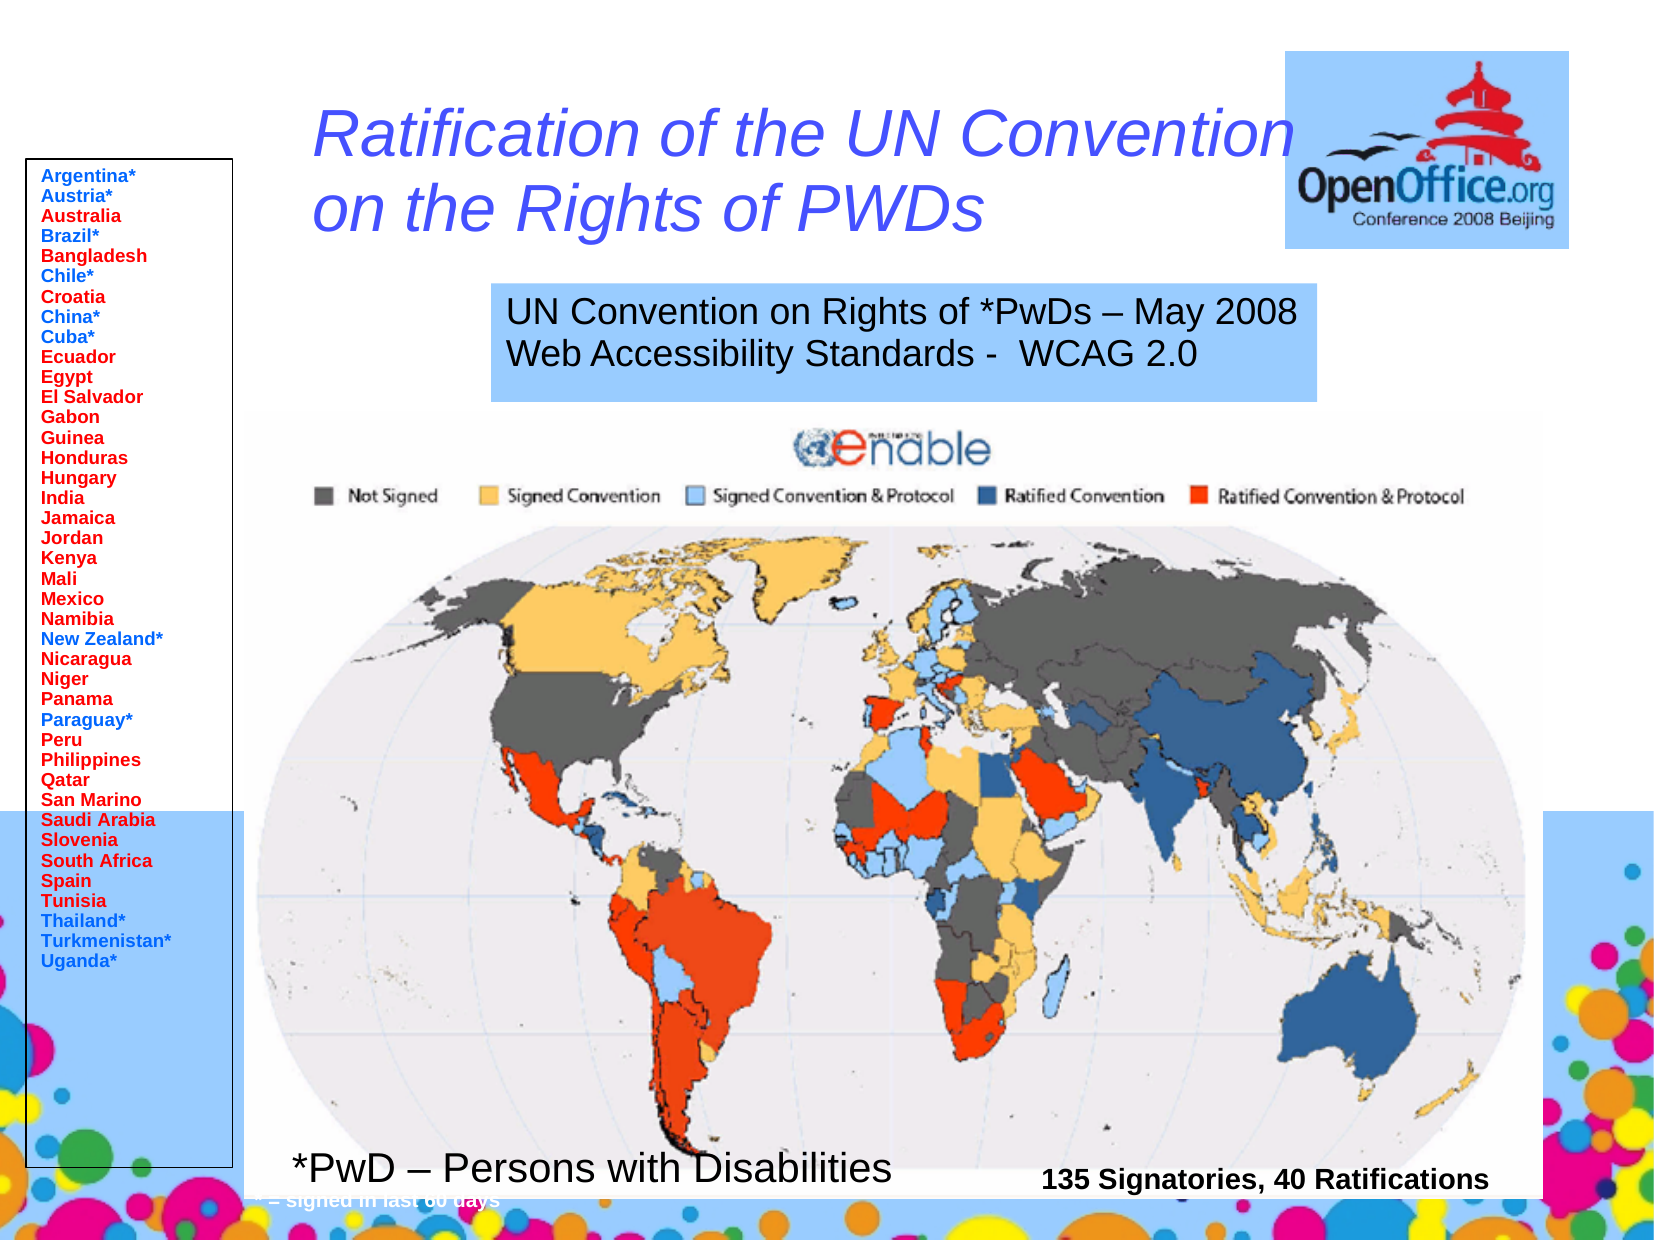

# Ratification of the UN Convention on the Rights of PWDs
Argentina*
Austria*
Australia
Brazil*
Bangladesh
Chile*
Croatia
China*
Cuba*
Ecuador
Egypt
El Salvador
Gabon
Guinea
Honduras
Hungary
India
Jamaica
Jordan
Kenya
Mali
Mexico
Namibia
New Zealand*
Nicaragua
Niger
Panama
Paraguay*
Peru
Philippines
Qatar
San Marino
Saudi Arabia
Slovenia
South Africa
Spain
Tunisia
Thailand*
Turkmenistan*
Uganda*
UN Convention on Rights of *PwDs – May 2008
Web Accessibility Standards - WCAG 2.0
11
*PwD – Persons with Disabilities
135 Signatories, 40 Ratifications
* = signed in last 60 days